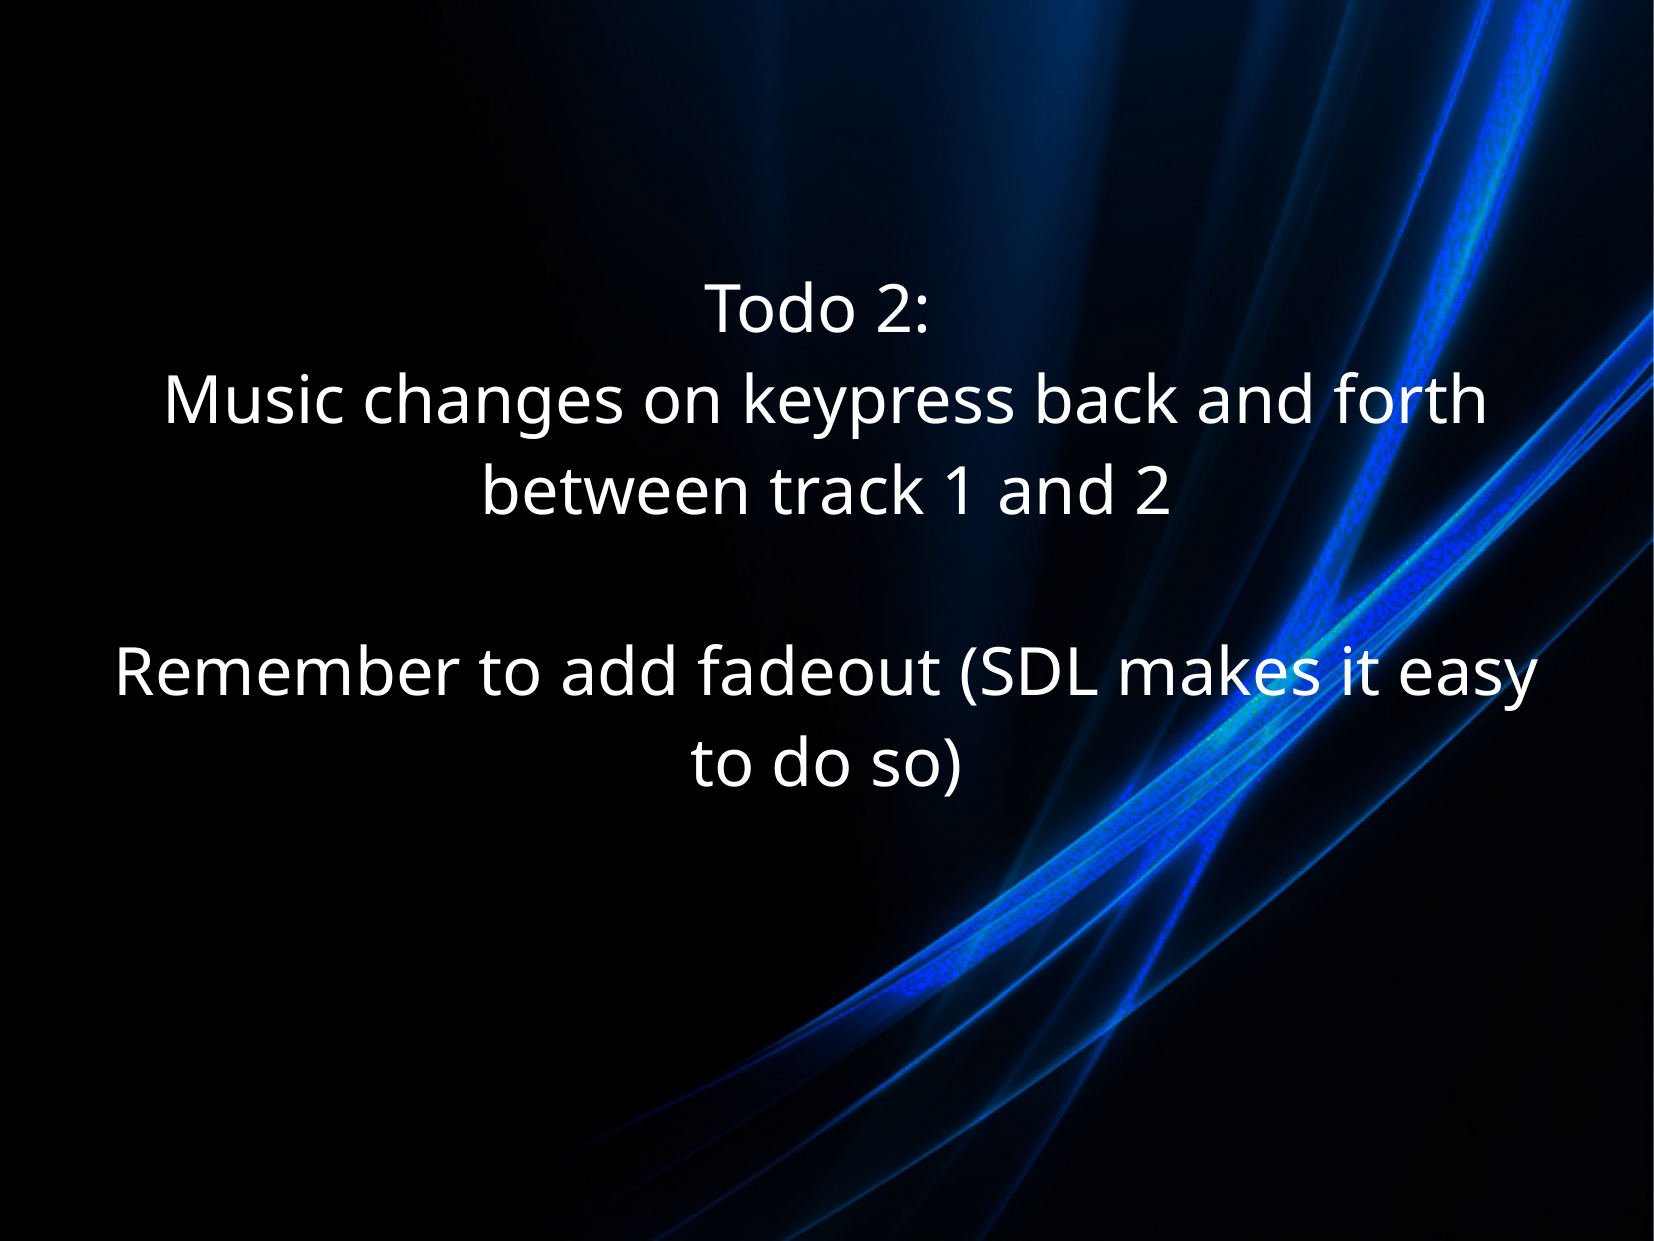

# Todo 2:
Music changes on keypress back and forth between track 1 and 2
Remember to add fadeout (SDL makes it easy to do so)